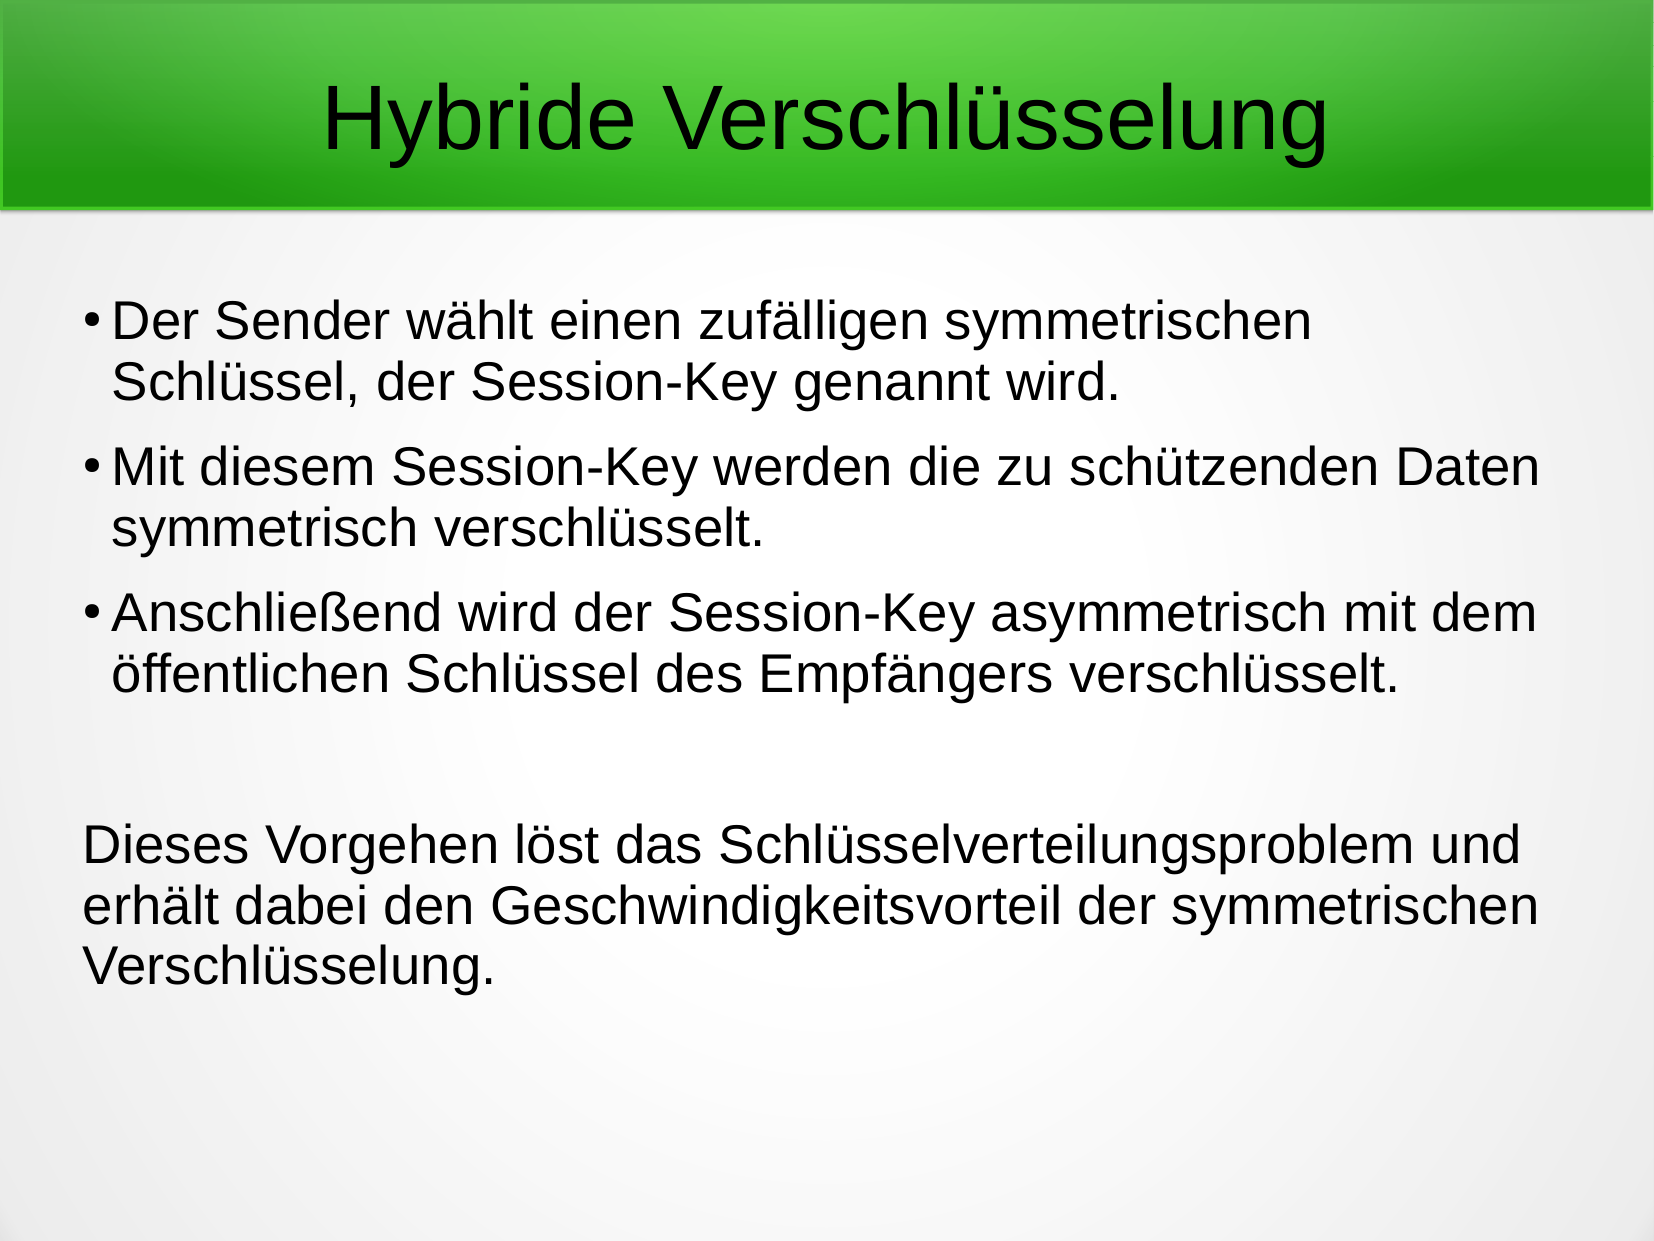

# Hybride Verschlüsselung
Der Sender wählt einen zufälligen symmetrischen Schlüssel, der Session-Key genannt wird.
Mit diesem Session-Key werden die zu schützenden Daten symmetrisch verschlüsselt.
Anschließend wird der Session-Key asymmetrisch mit dem öffentlichen Schlüssel des Empfängers verschlüsselt.
Dieses Vorgehen löst das Schlüsselverteilungsproblem und erhält dabei den Geschwindigkeitsvorteil der symmetrischen Verschlüsselung.